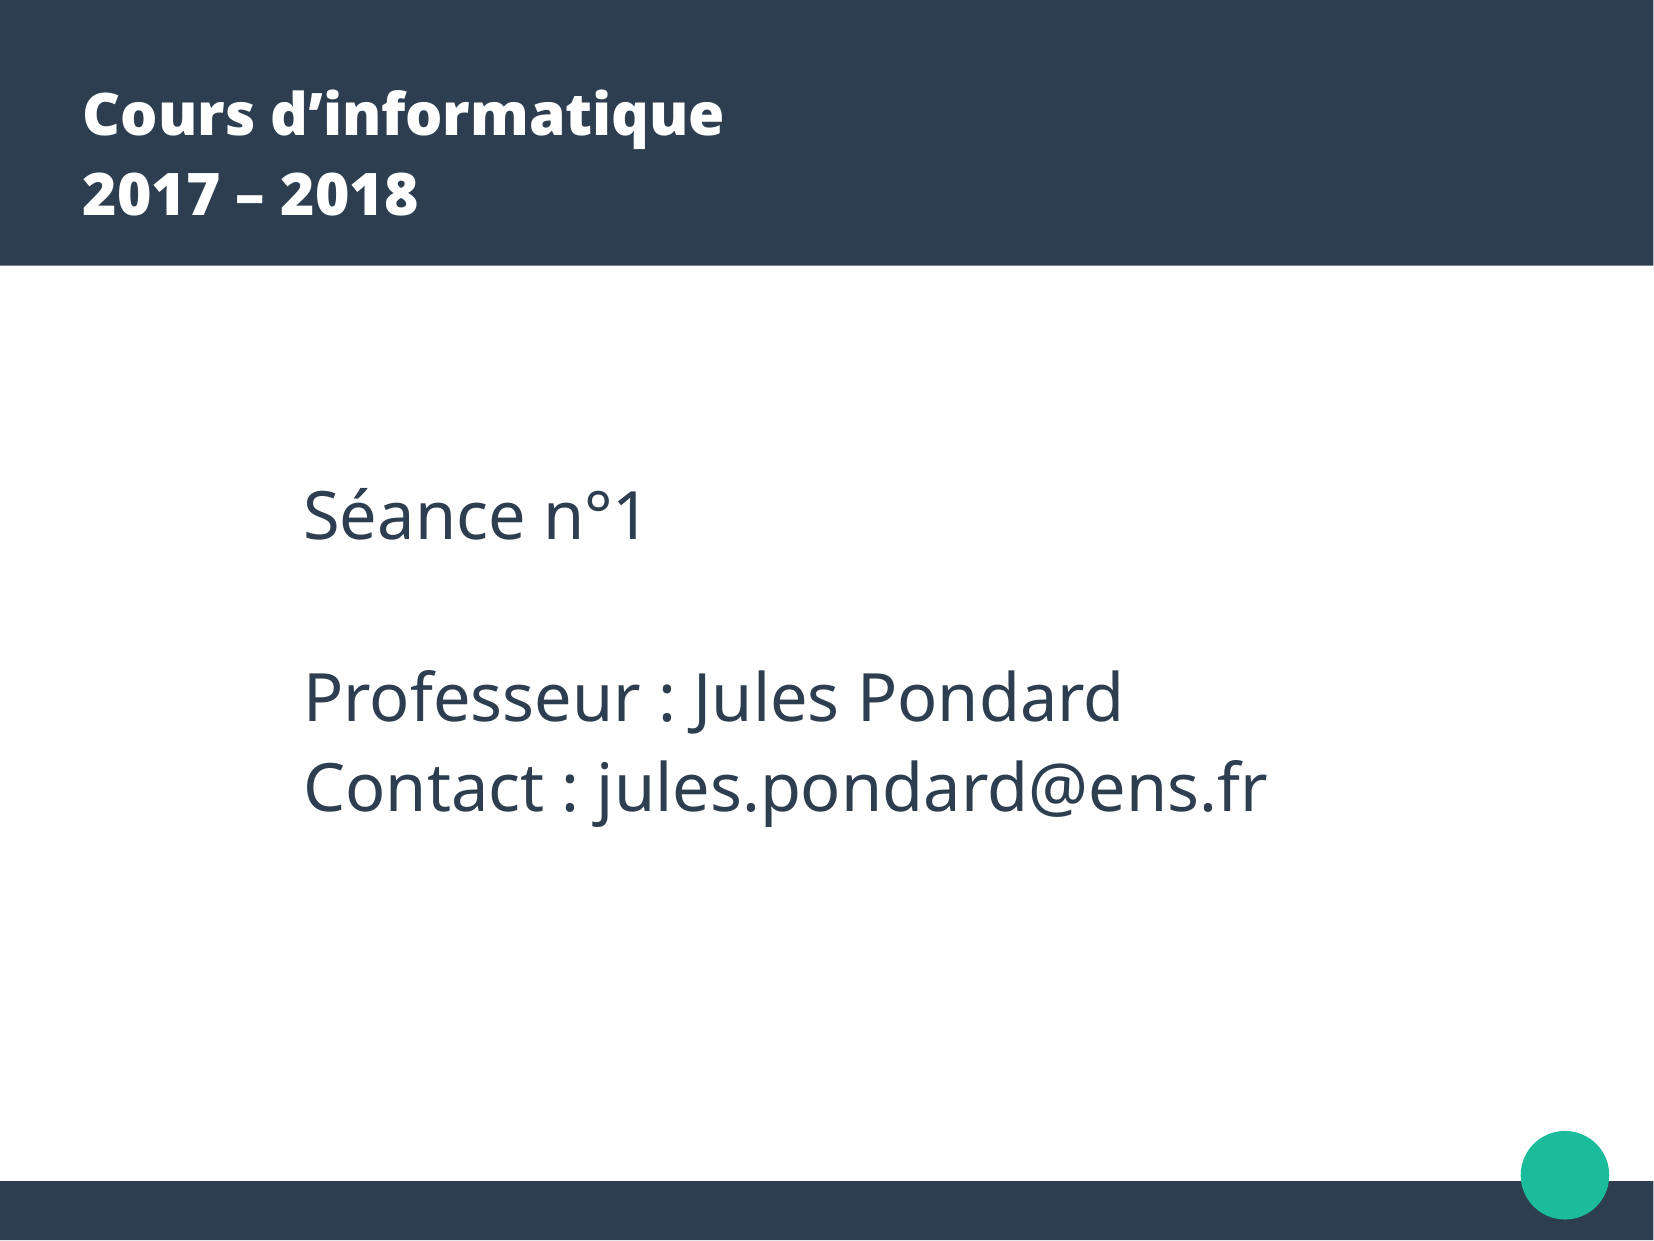

# Cours d’informatique 2017 – 2018
Séance n°1
Professeur : Jules Pondard
Contact : jules.pondard@ens.fr